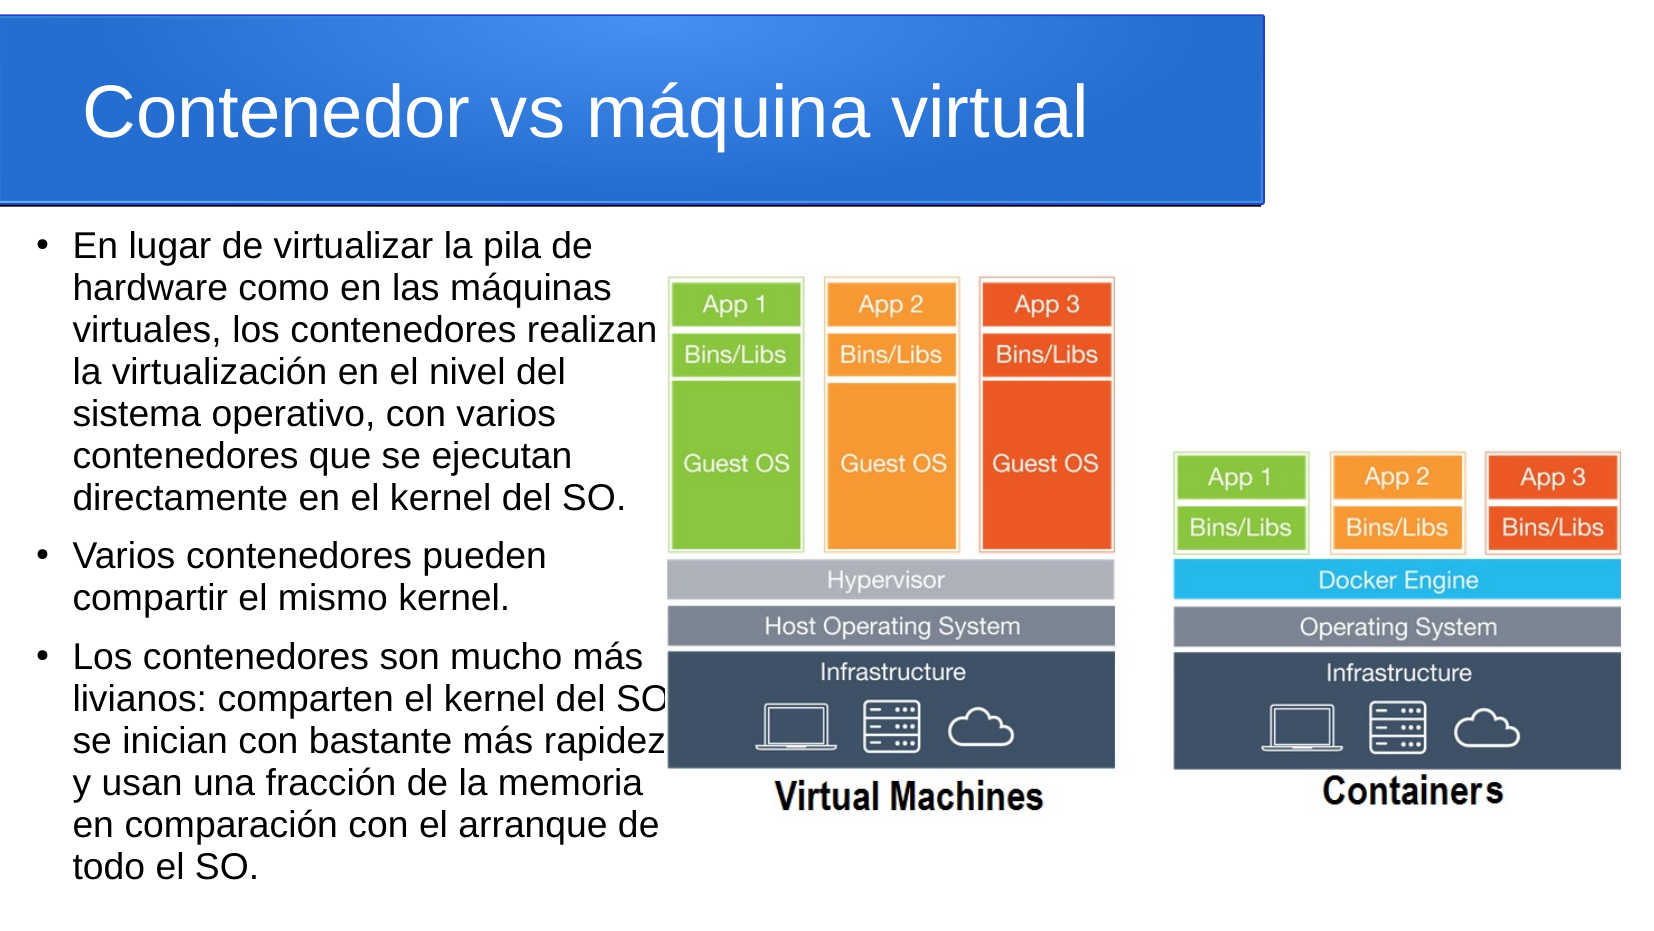

# Contenedor vs máquina virtual
En lugar de virtualizar la pila de hardware como en las máquinas virtuales, los contenedores realizan la virtualización en el nivel del sistema operativo, con varios contenedores que se ejecutan directamente en el kernel del SO.
Varios contenedores pueden compartir el mismo kernel.
Los contenedores son mucho más livianos: comparten el kernel del SO, se inician con bastante más rapidez y usan una fracción de la memoria en comparación con el arranque de todo el SO.